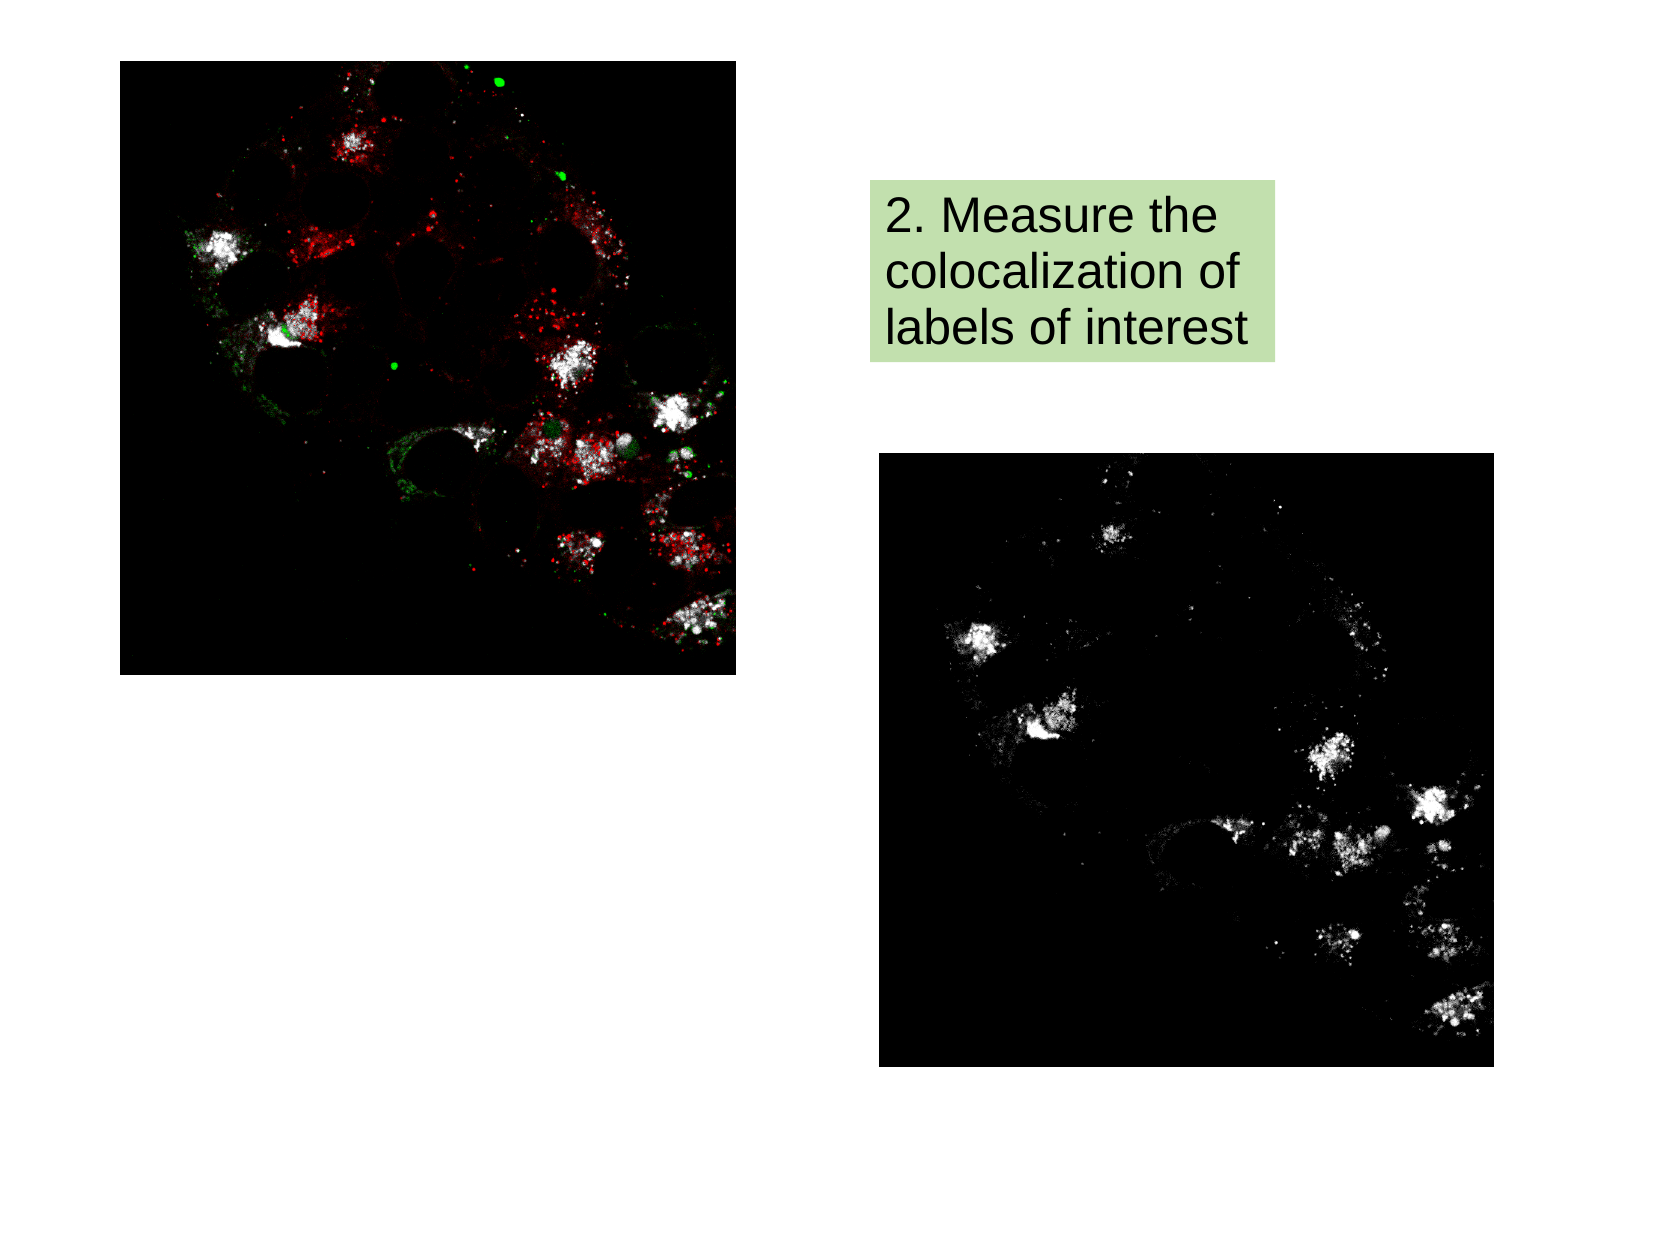

2. Measure the colocalization of labels of interest